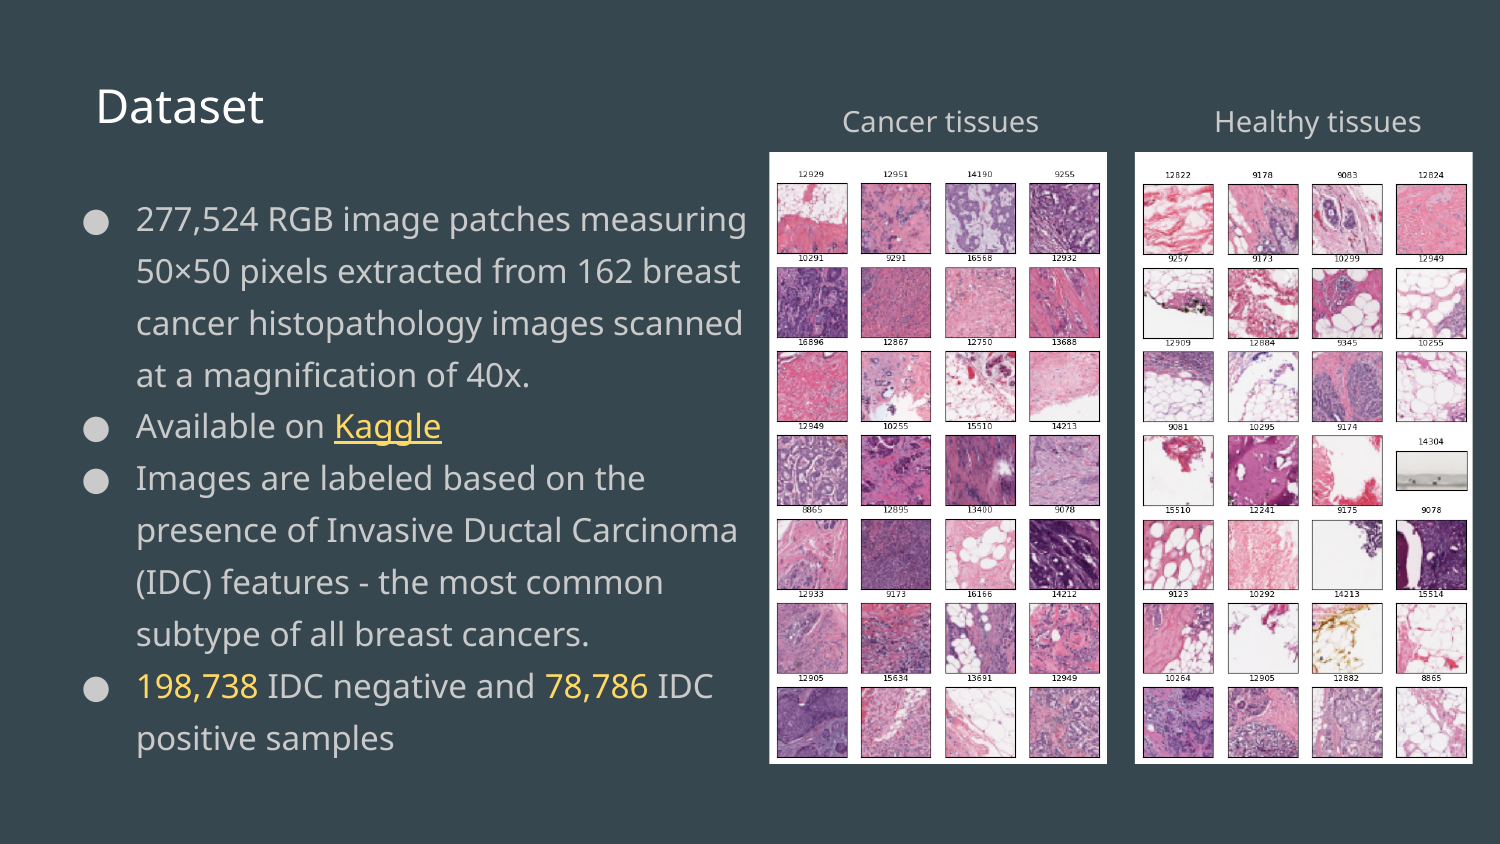

# Dataset
Cancer tissues
Healthy tissues
277,524 RGB image patches measuring 50×50 pixels extracted from 162 breast cancer histopathology images scanned at a magnification of 40x.
Available on Kaggle
Images are labeled based on the presence of Invasive Ductal Carcinoma (IDC) features - the most common subtype of all breast cancers.
198,738 IDC negative and 78,786 IDC positive samples